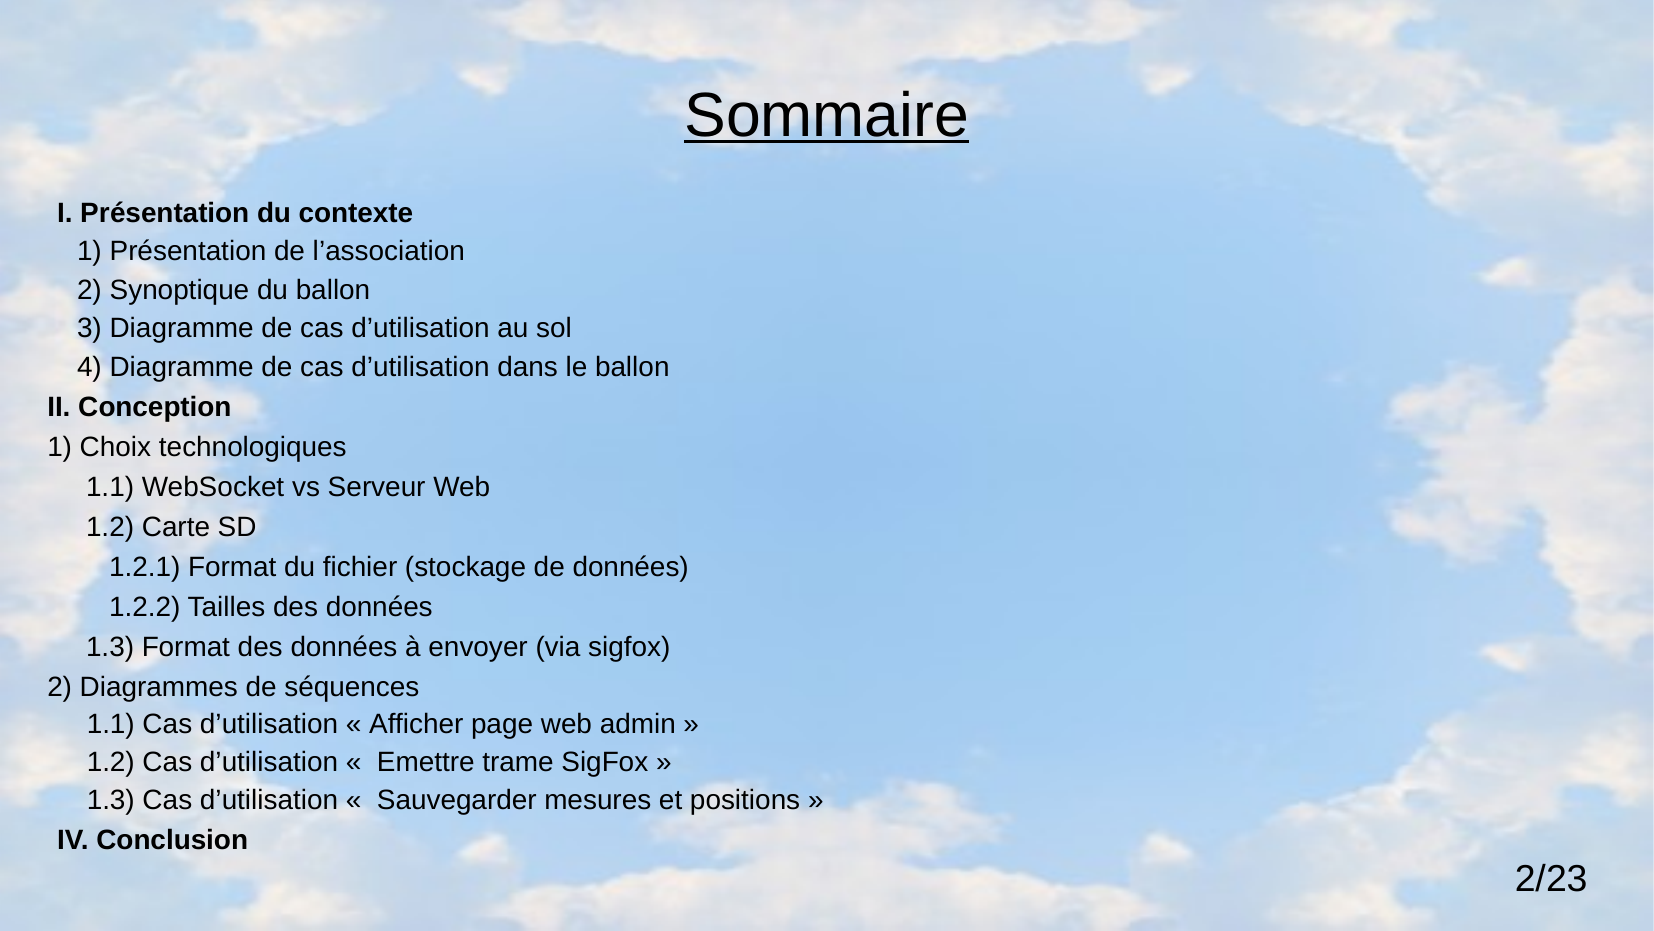

# Sommaire
I. Présentation du contexte
1) Présentation de l’association
2) Synoptique du ballon
3) Diagramme de cas d’utilisation au sol
4) Diagramme de cas d’utilisation dans le ballon
II. Conception
1) Choix technologiques
 1.1) WebSocket vs Serveur Web
 1.2) Carte SD
 1.2.1) Format du fichier (stockage de données)
 1.2.2) Tailles des données
 1.3) Format des données à envoyer (via sigfox)
2) Diagrammes de séquences
1.1) Cas d’utilisation « Afficher page web admin »
1.2) Cas d’utilisation «  Emettre trame SigFox »
1.3) Cas d’utilisation «  Sauvegarder mesures et positions »
IV. Conclusion